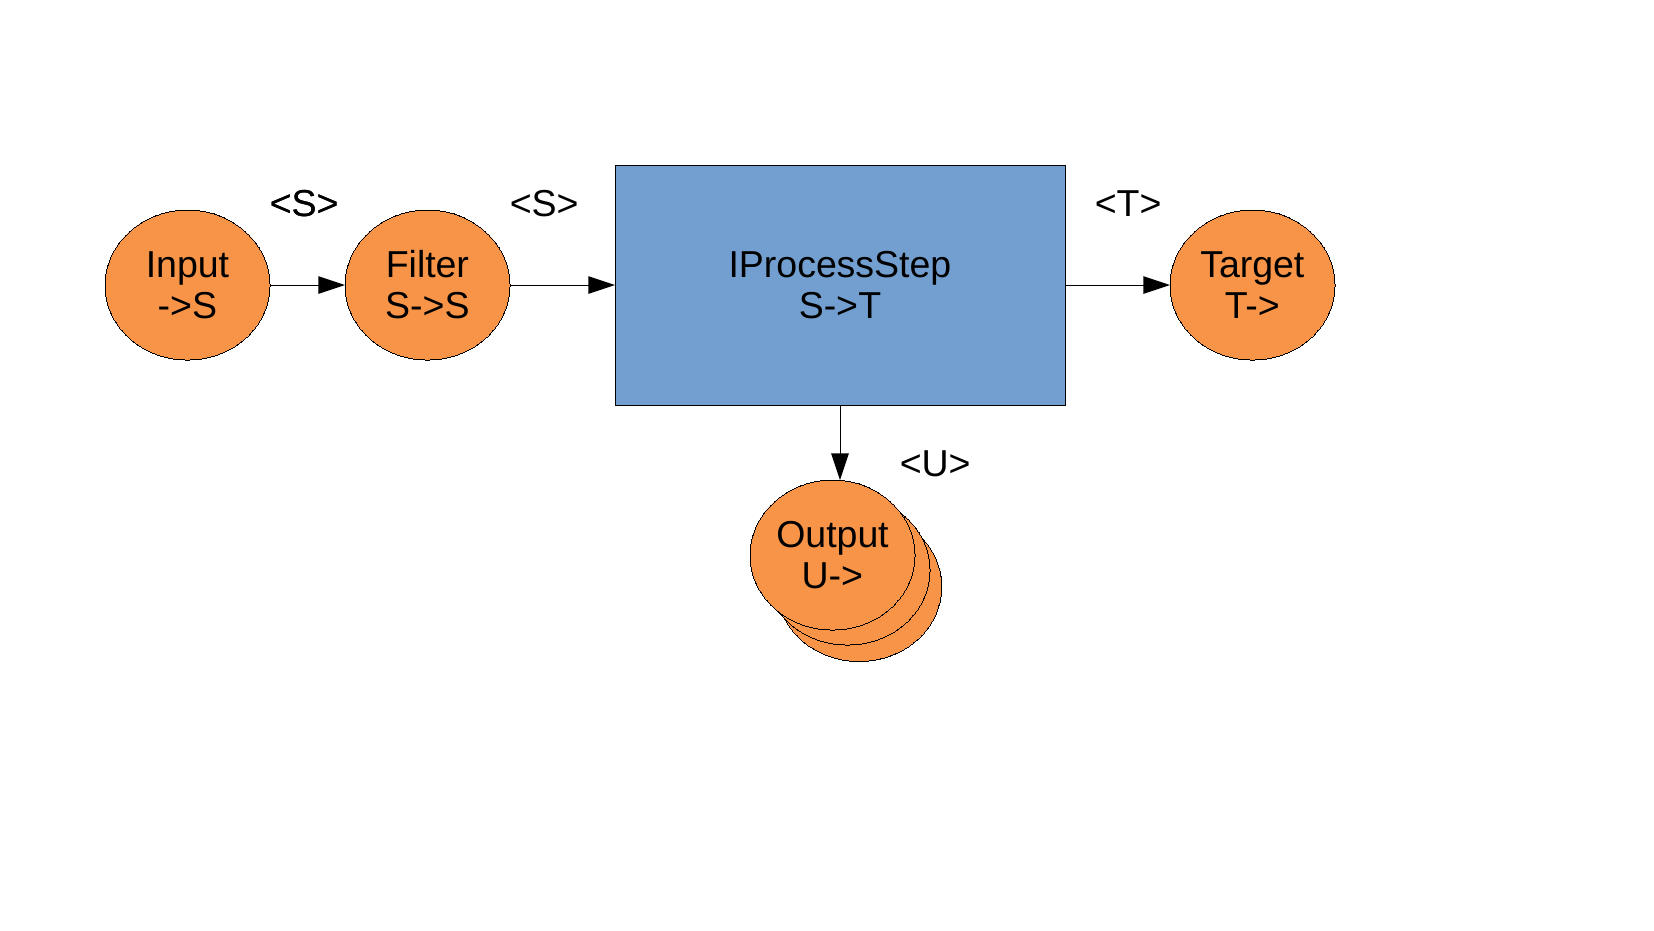

IProcessStep
S->T
<S>
<S>
<S>
<T>
Input
->S
Filter
S->S
Target
T->
<U>
Output
U->
Target
Target